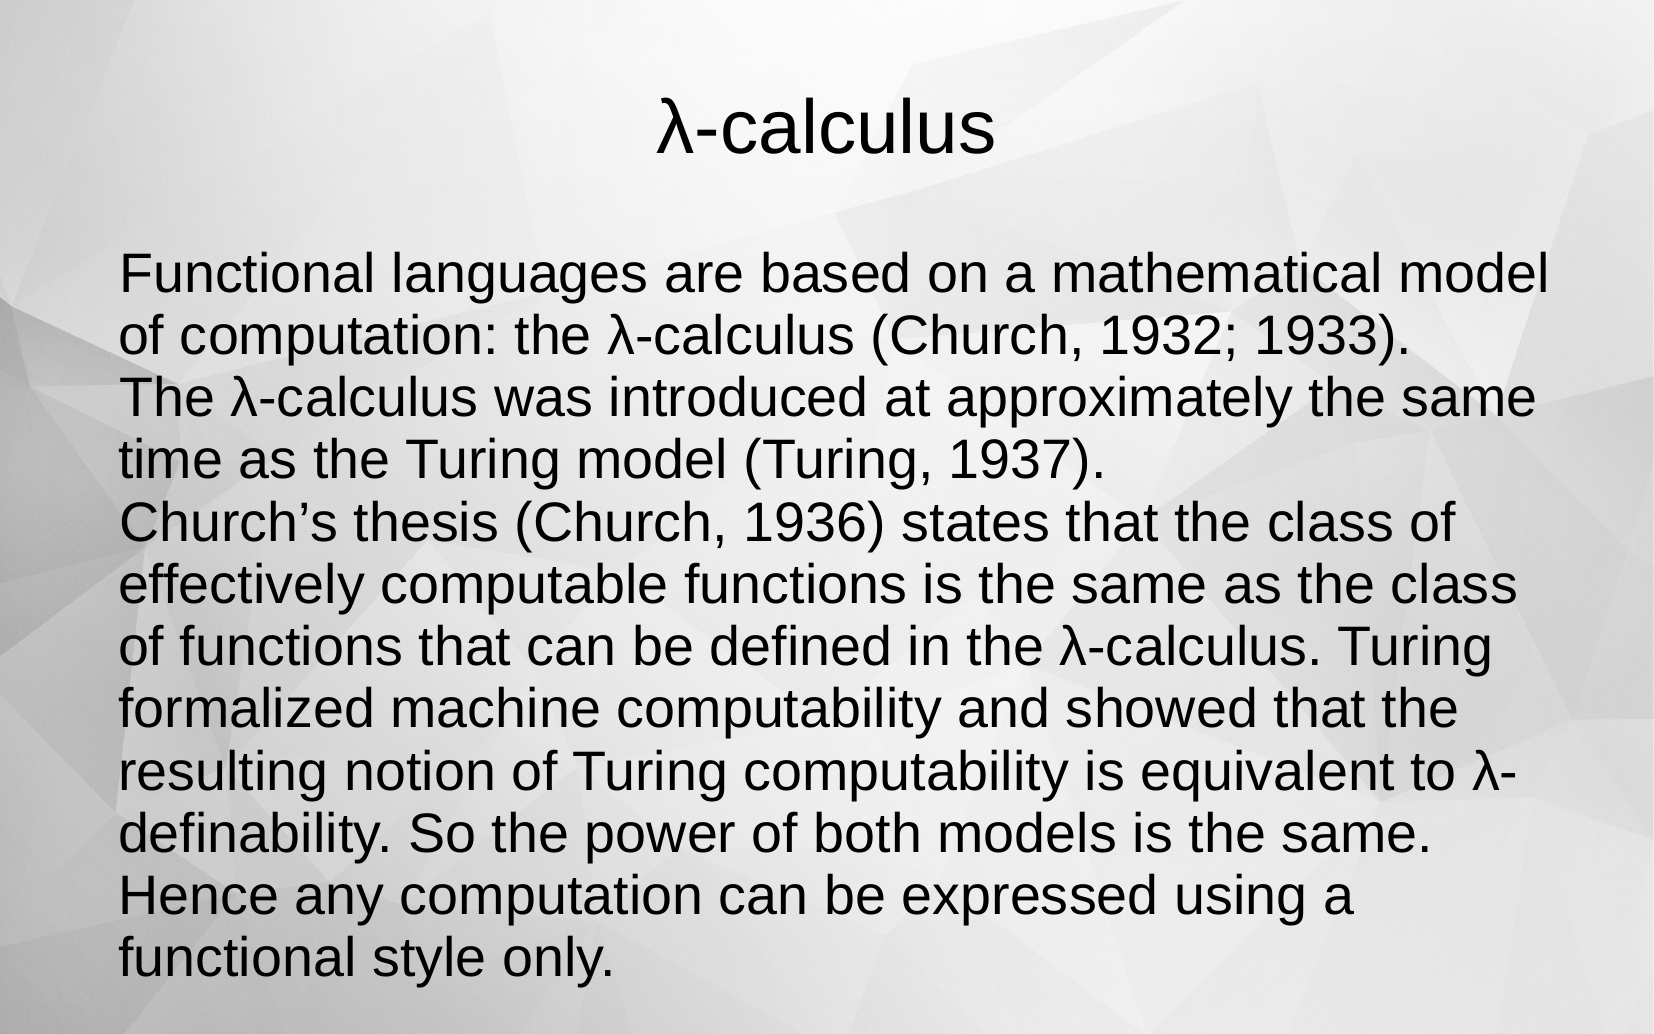

# λ-calculus
Functional languages are based on a mathematical model of computation: the λ-calculus (Church, 1932; 1933).
The λ-calculus was introduced at approximately the same time as the Turing model (Turing, 1937).
Church’s thesis (Church, 1936) states that the class of effectively computable functions is the same as the class of functions that can be defined in the λ-calculus. Turing formalized machine computability and showed that the resulting notion of Turing computability is equivalent to λ-definability. So the power of both models is the same. Hence any computation can be expressed using a functional style only.